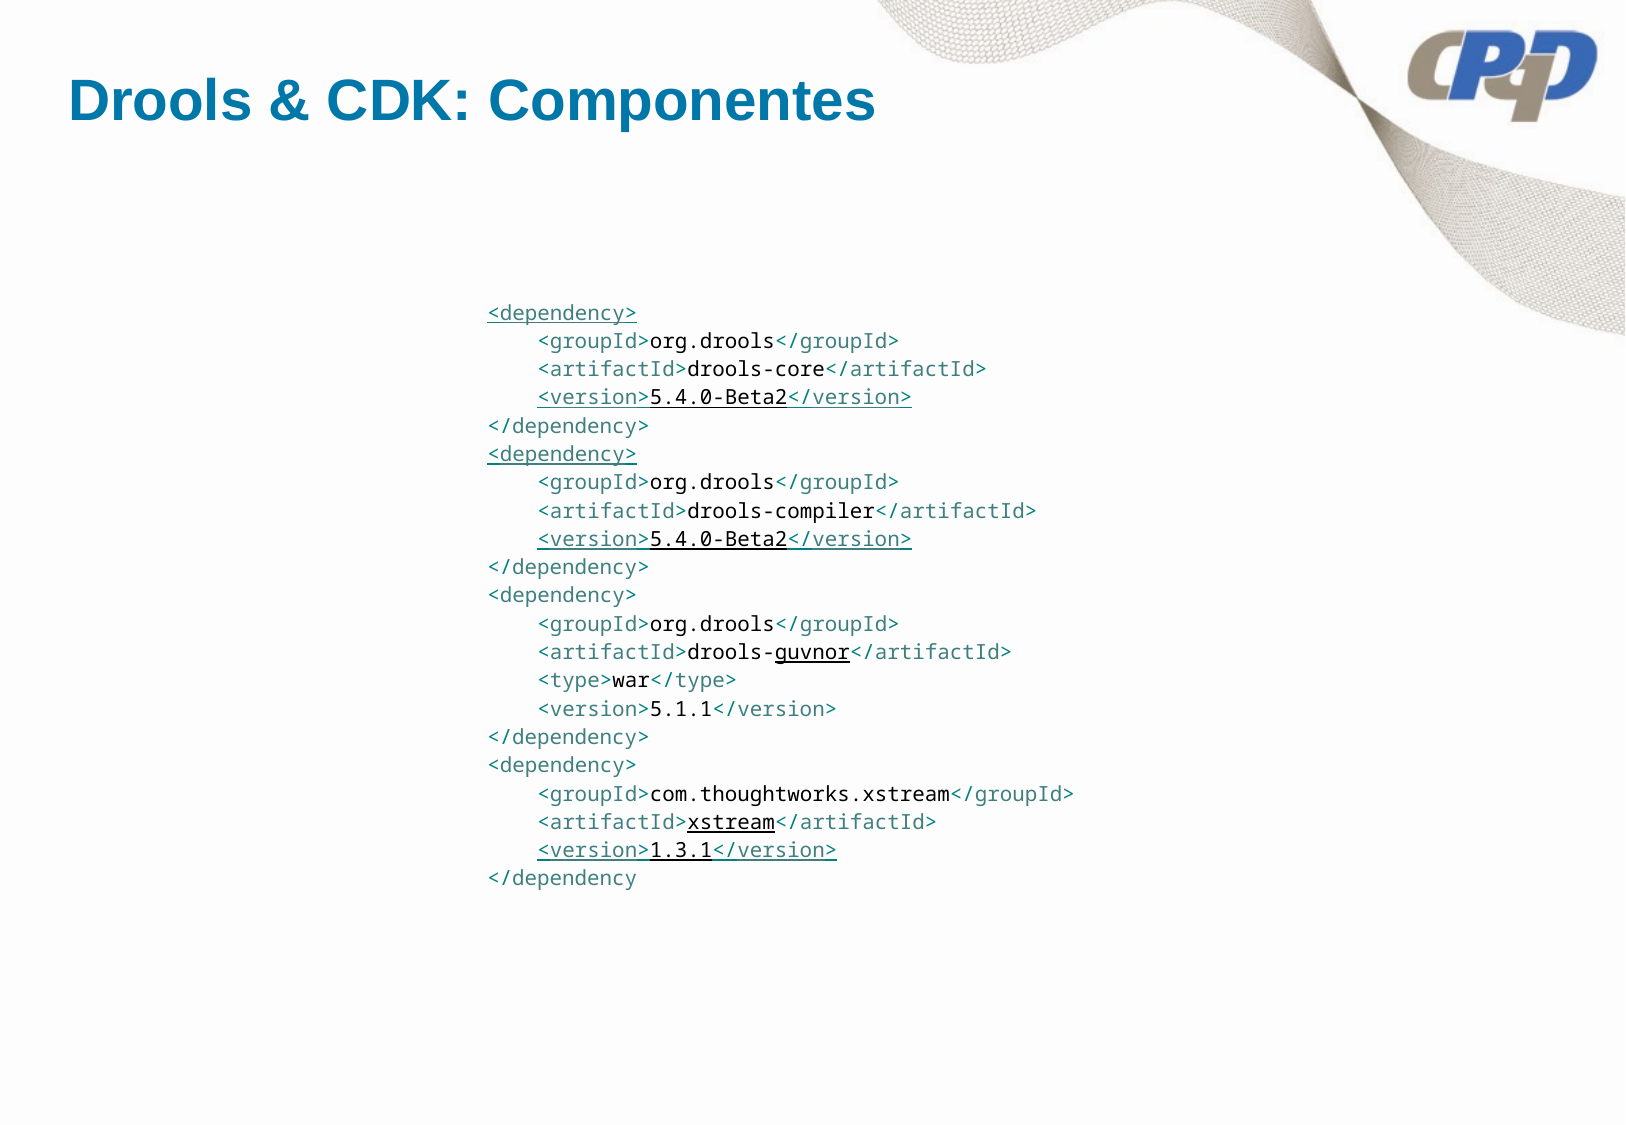

# Drools & CDK: Componentes
<dependency>
 <groupId>org.drools</groupId>
 <artifactId>drools-core</artifactId>
 <version>5.4.0-Beta2</version>
</dependency>
<dependency>
 <groupId>org.drools</groupId>
 <artifactId>drools-compiler</artifactId>
 <version>5.4.0-Beta2</version>
</dependency>
<dependency>
 <groupId>org.drools</groupId>
 <artifactId>drools-guvnor</artifactId>
 <type>war</type>
 <version>5.1.1</version>
</dependency>
<dependency>
 <groupId>com.thoughtworks.xstream</groupId>
 <artifactId>xstream</artifactId>
 <version>1.3.1</version>
</dependency